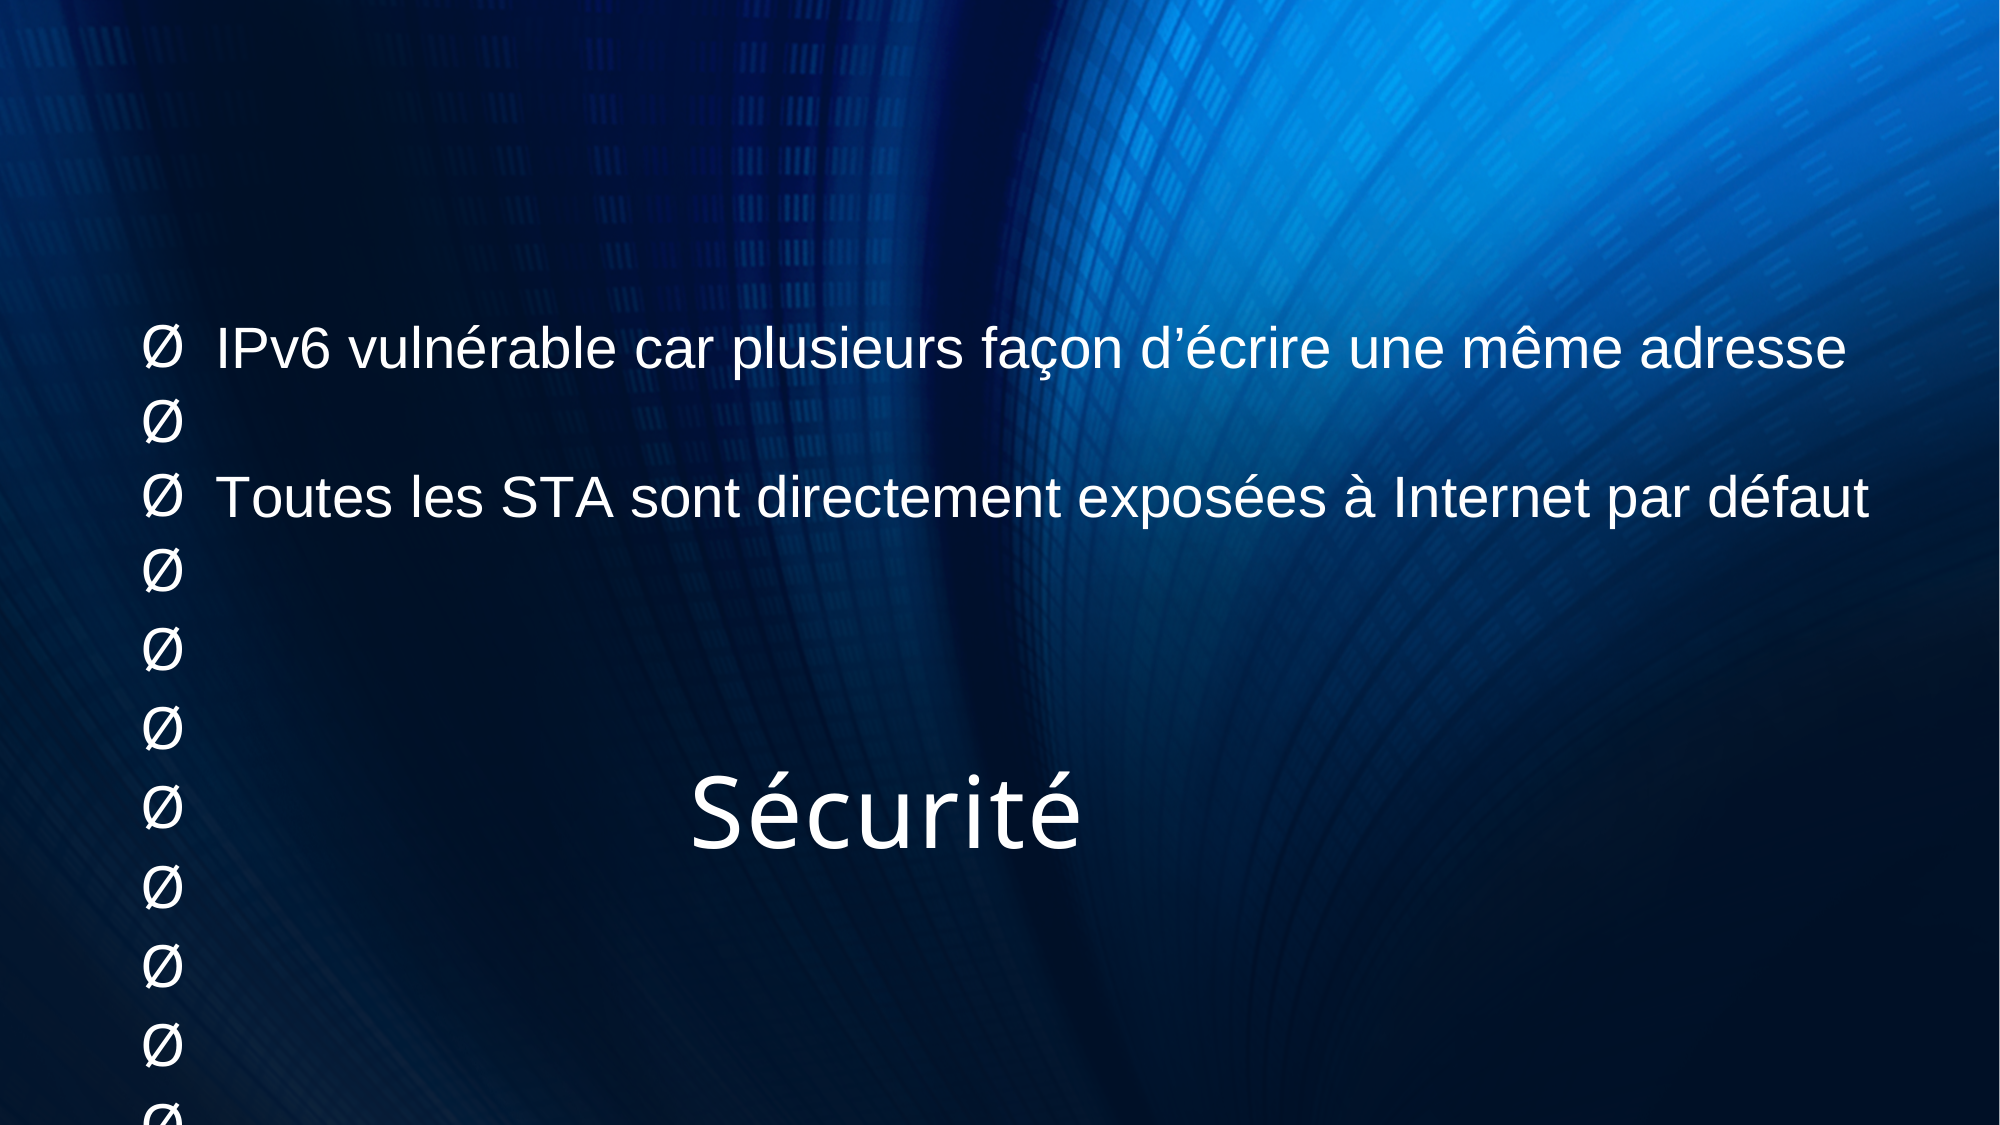

IPv6 vulnérable car plusieurs façon d’écrire une même adresse
Toutes les STA sont directement exposées à Internet par défaut
# Sécurité